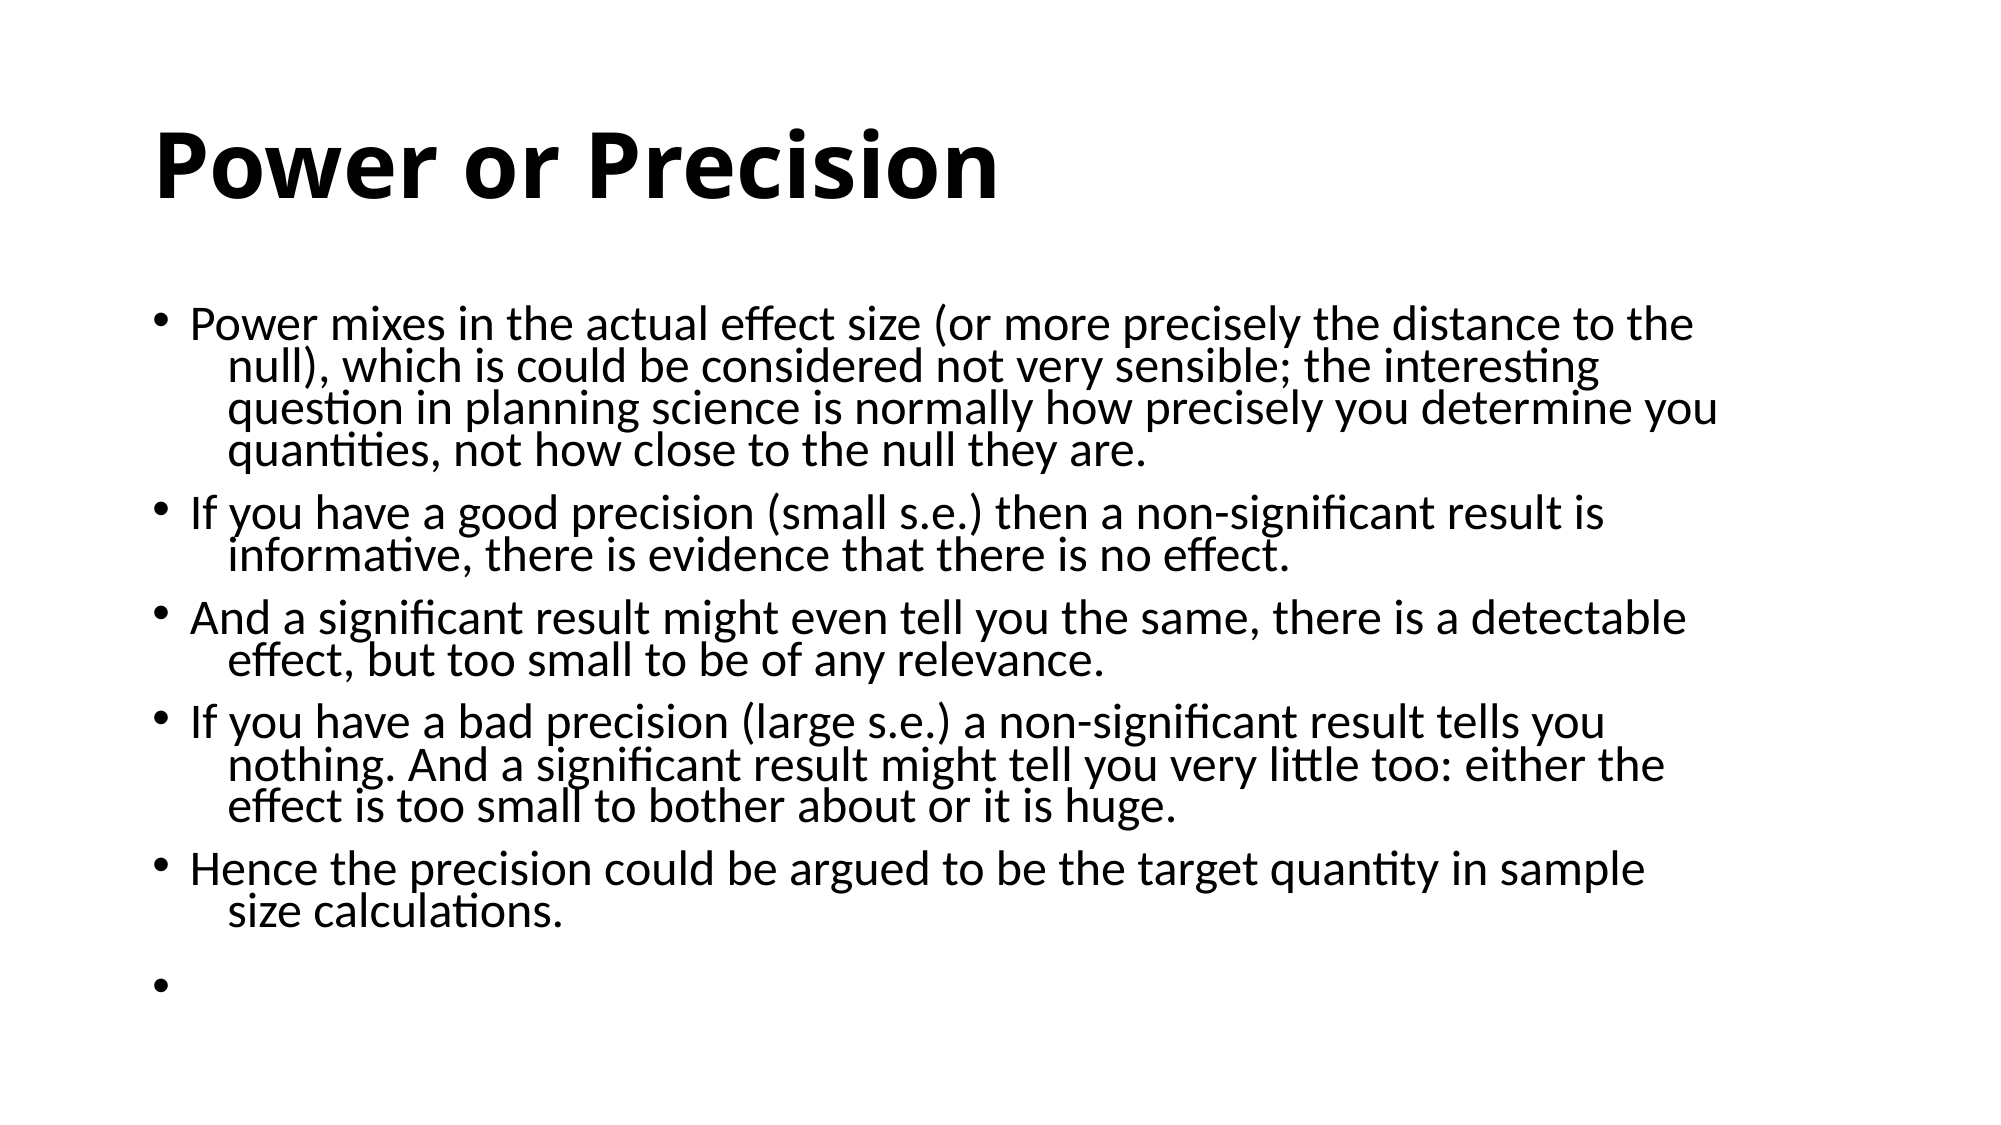

# Power or Precision
Power mixes in the actual effect size (or more precisely the distance to the null), which is could be considered not very sensible; the interesting question in planning science is normally how precisely you determine you quantities, not how close to the null they are.
If you have a good precision (small s.e.) then a non-significant result is informative, there is evidence that there is no effect.
And a significant result might even tell you the same, there is a detectable effect, but too small to be of any relevance.
If you have a bad precision (large s.e.) a non-significant result tells you nothing. And a significant result might tell you very little too: either the effect is too small to bother about or it is huge.
Hence the precision could be argued to be the target quantity in sample size calculations.